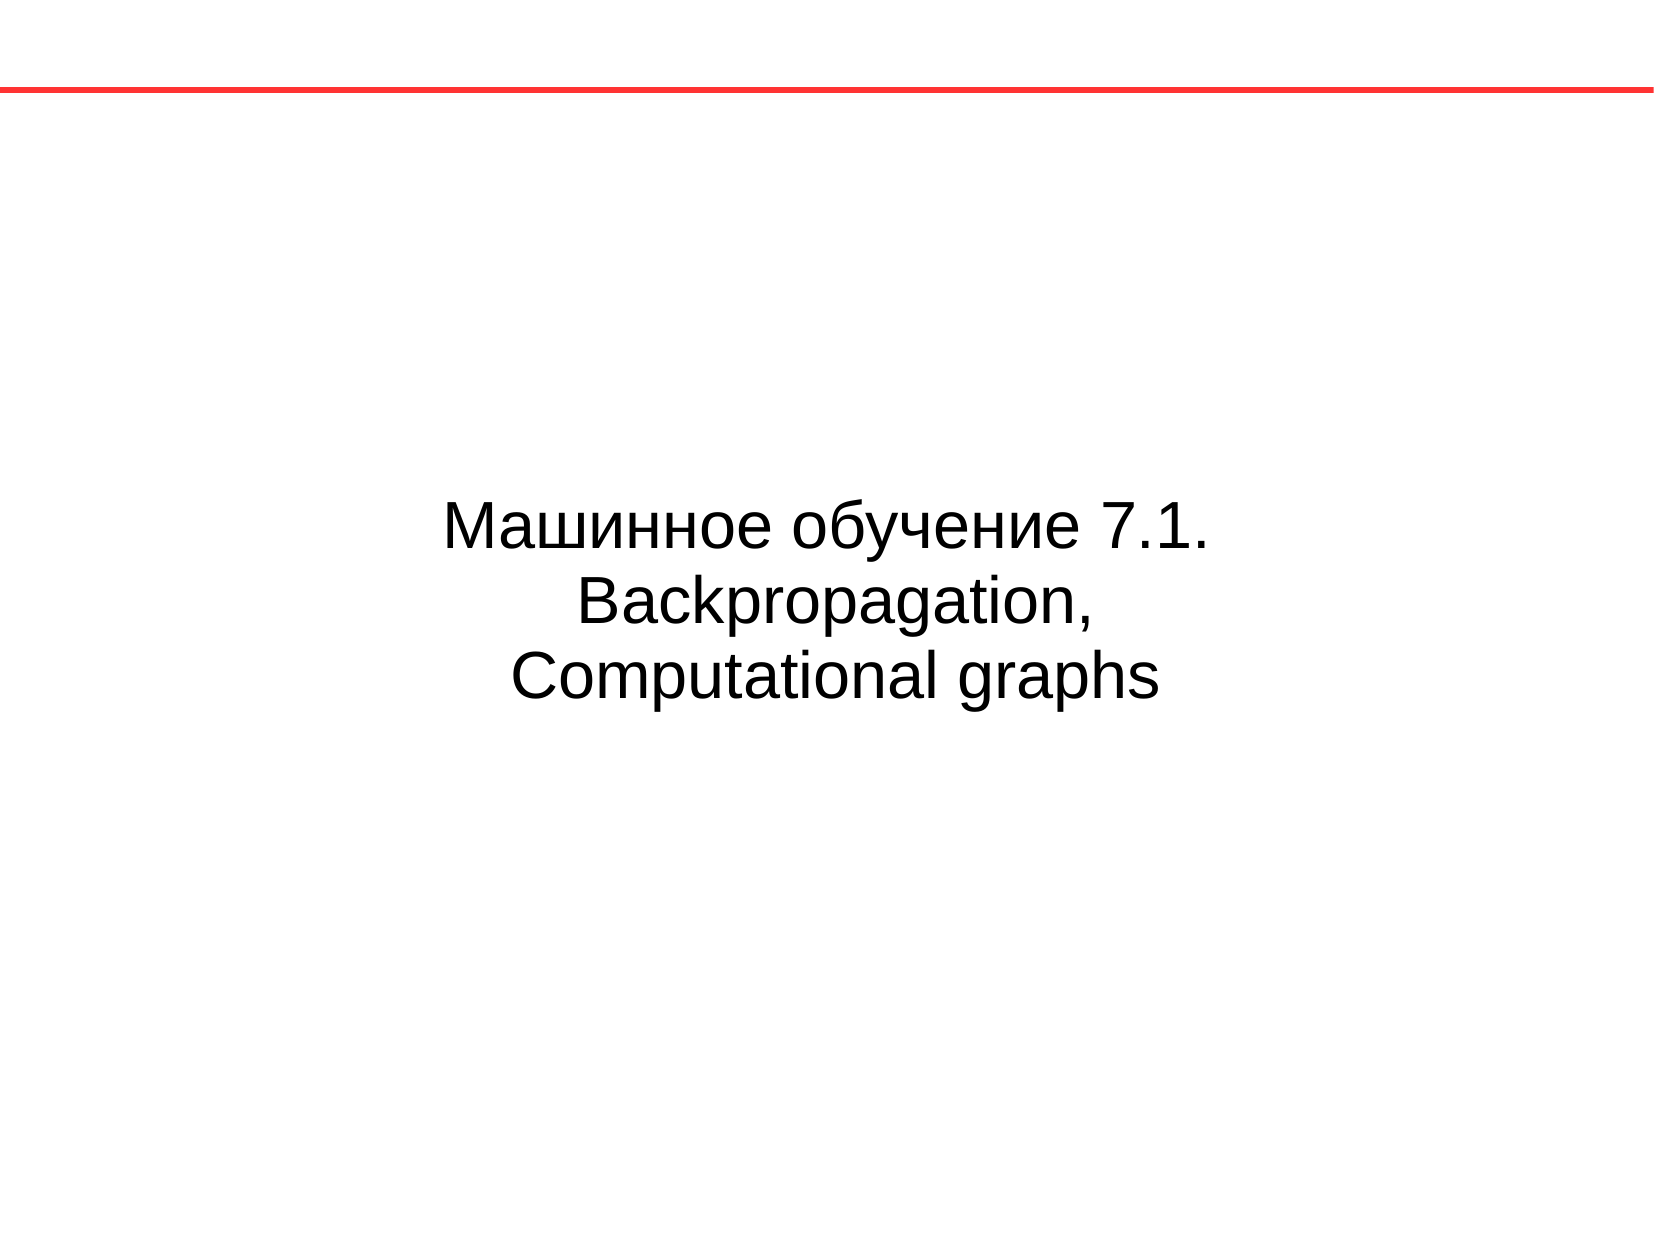

# Машинное обучение 7.1. Backpropagation,
 Computational graphs